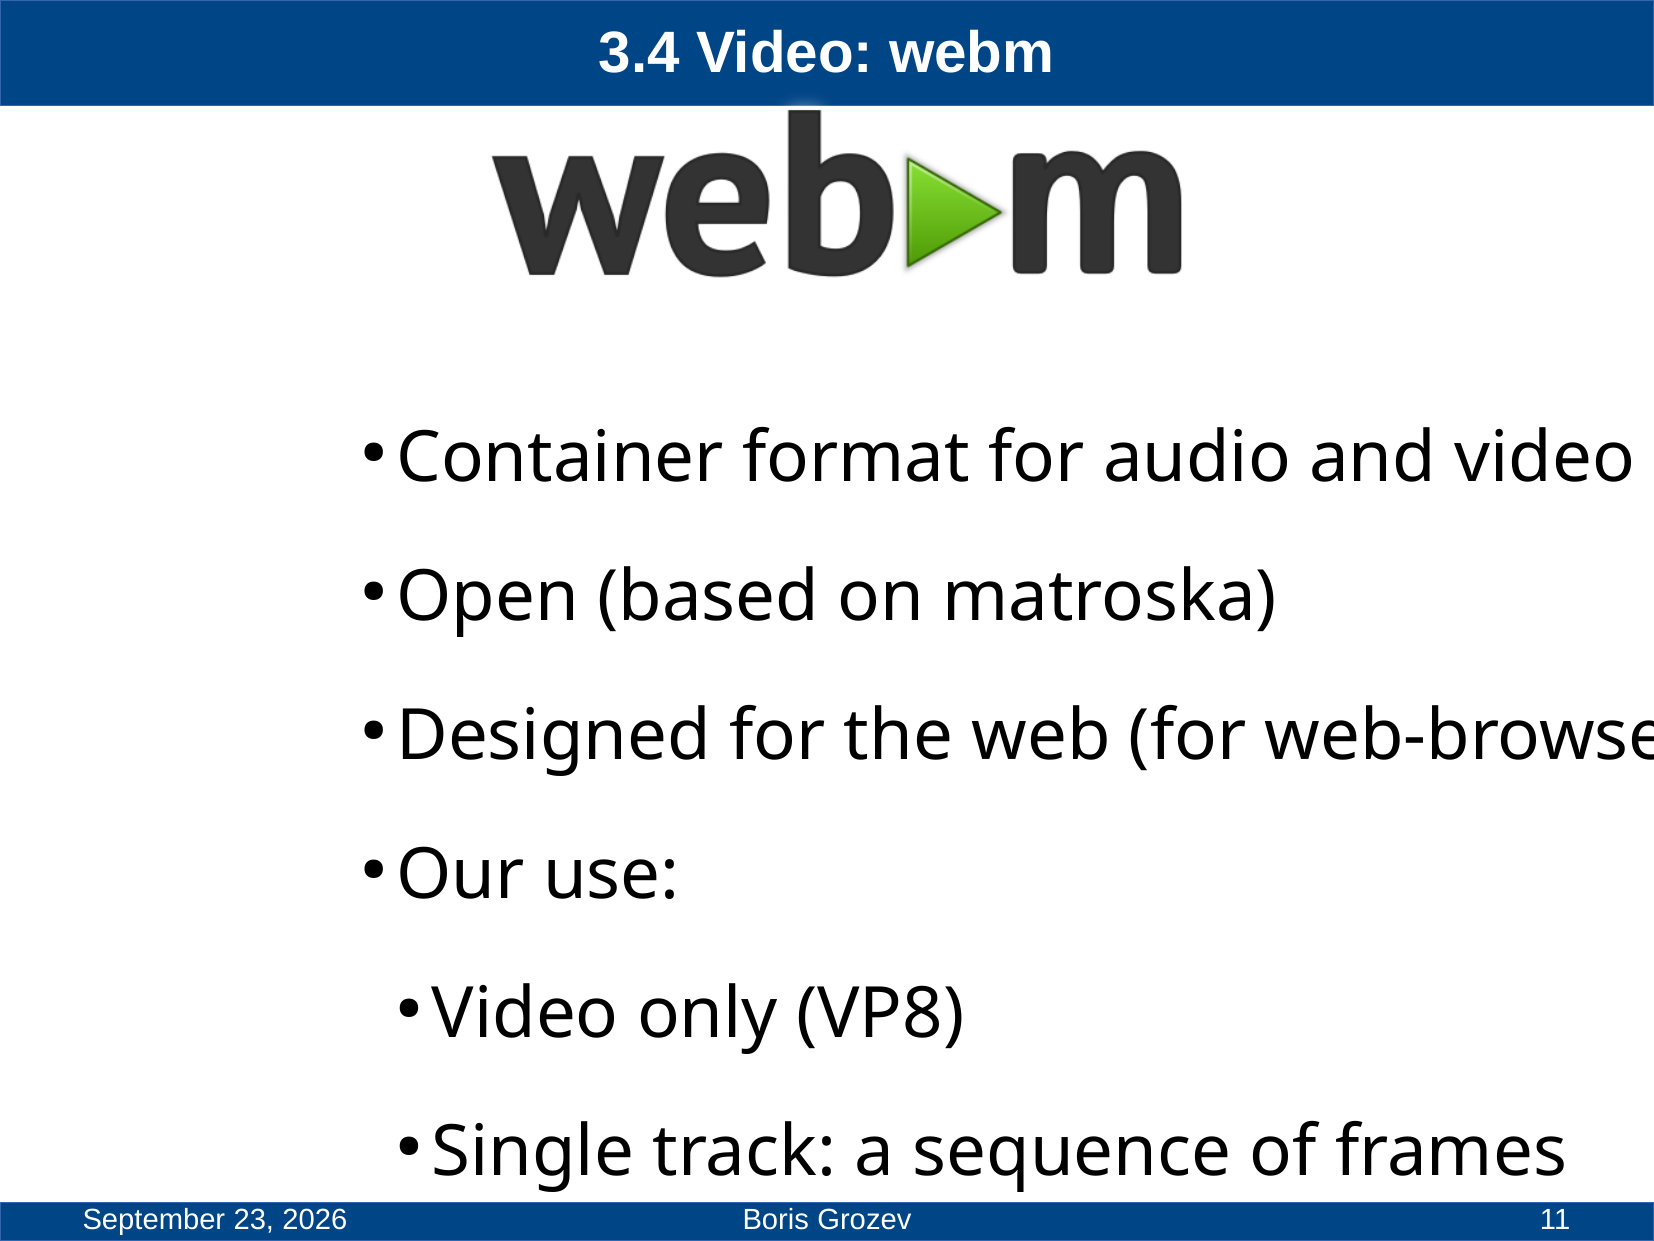

# 3.4 Video: webm
Container format for audio and video
Open (based on matroska)
Designed for the web (for web-browsers)
Our use:
Video only (VP8)
Single track: a sequence of frames
Boris Grozev
11